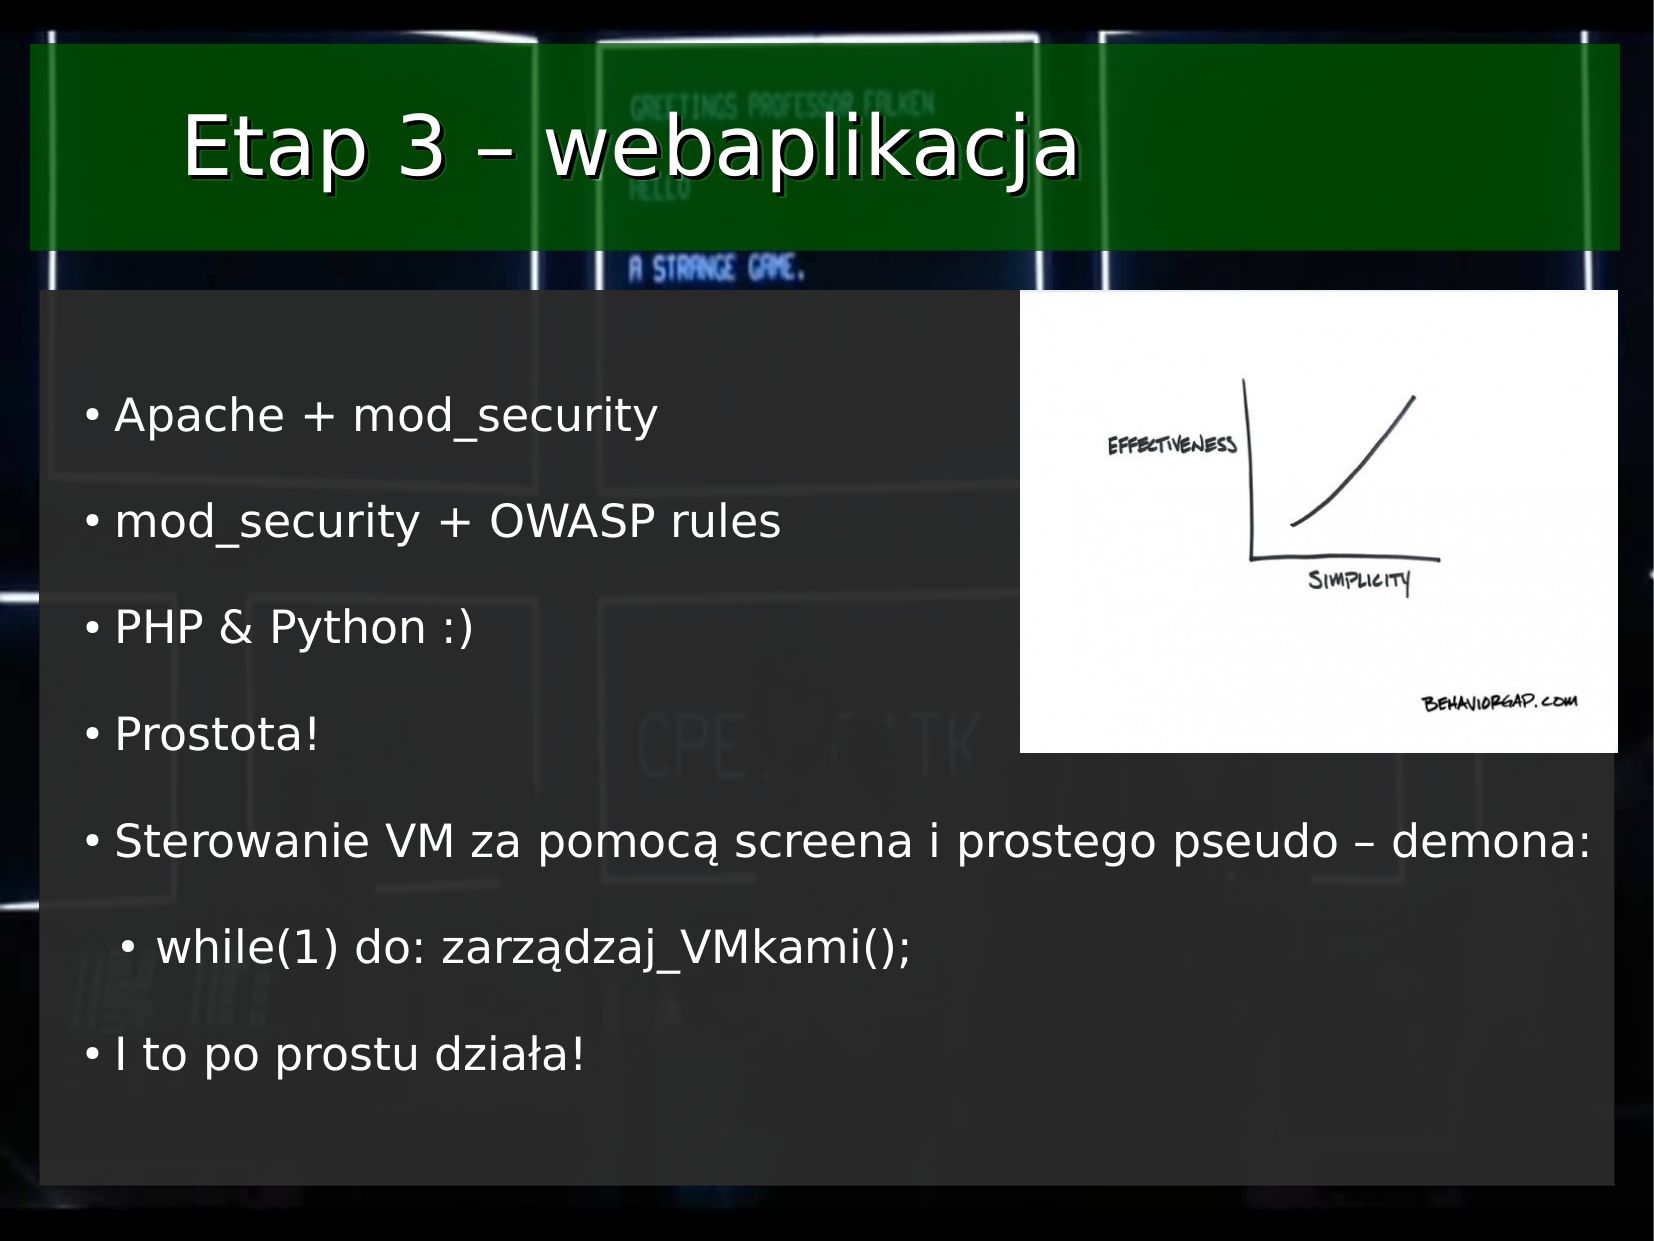

# Etap 3 – webaplikacja
 Apache + mod_security
 mod_security + OWASP rules
 PHP & Python :)
 Prostota!
 Sterowanie VM za pomocą screena i prostego pseudo – demona:
while(1) do: zarządzaj_VMkami();
 I to po prostu działa!